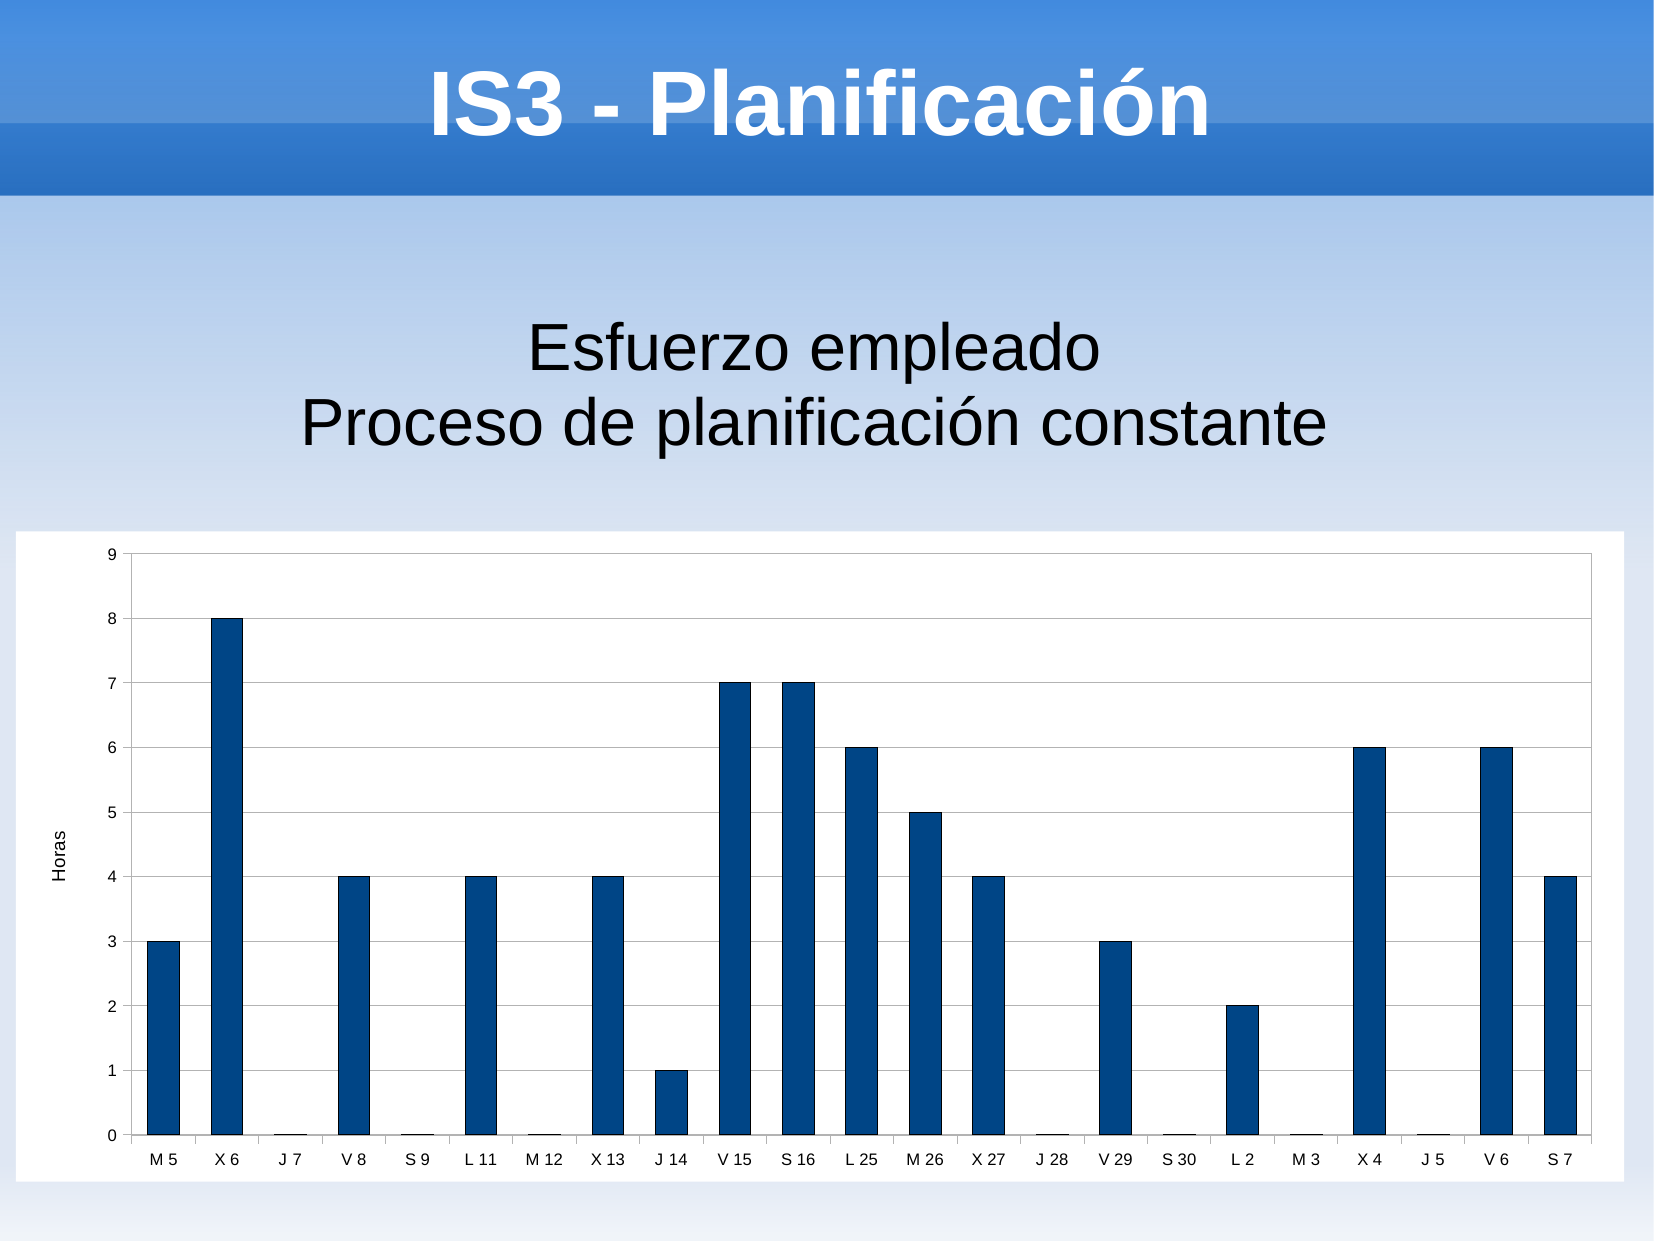

# IS3 - Planificación
Esfuerzo empleado
Proceso de planificación constante
### Chart
| Category | 0 |
|---|---|
| M 5 | 3.0 |
| X 6 | 8.0 |
| J 7 | 0.0 |
| V 8 | 4.0 |
| S 9 | 0.0 |
| L 11 | 4.0 |
| M 12 | 0.0 |
| X 13 | 4.0 |
| J 14 | 1.0 |
| V 15 | 7.0 |
| S 16 | 7.0 |
| L 25 | 6.0 |
| M 26 | 5.0 |
| X 27 | 4.0 |
| J 28 | 0.0 |
| V 29 | 3.0 |
| S 30 | 0.0 |
| L 2 | 2.0 |
| M 3 | 0.0 |
| X 4 | 6.0 |
| J 5 | 0.0 |
| V 6 | 6.0 |
| S 7 | 4.0 |